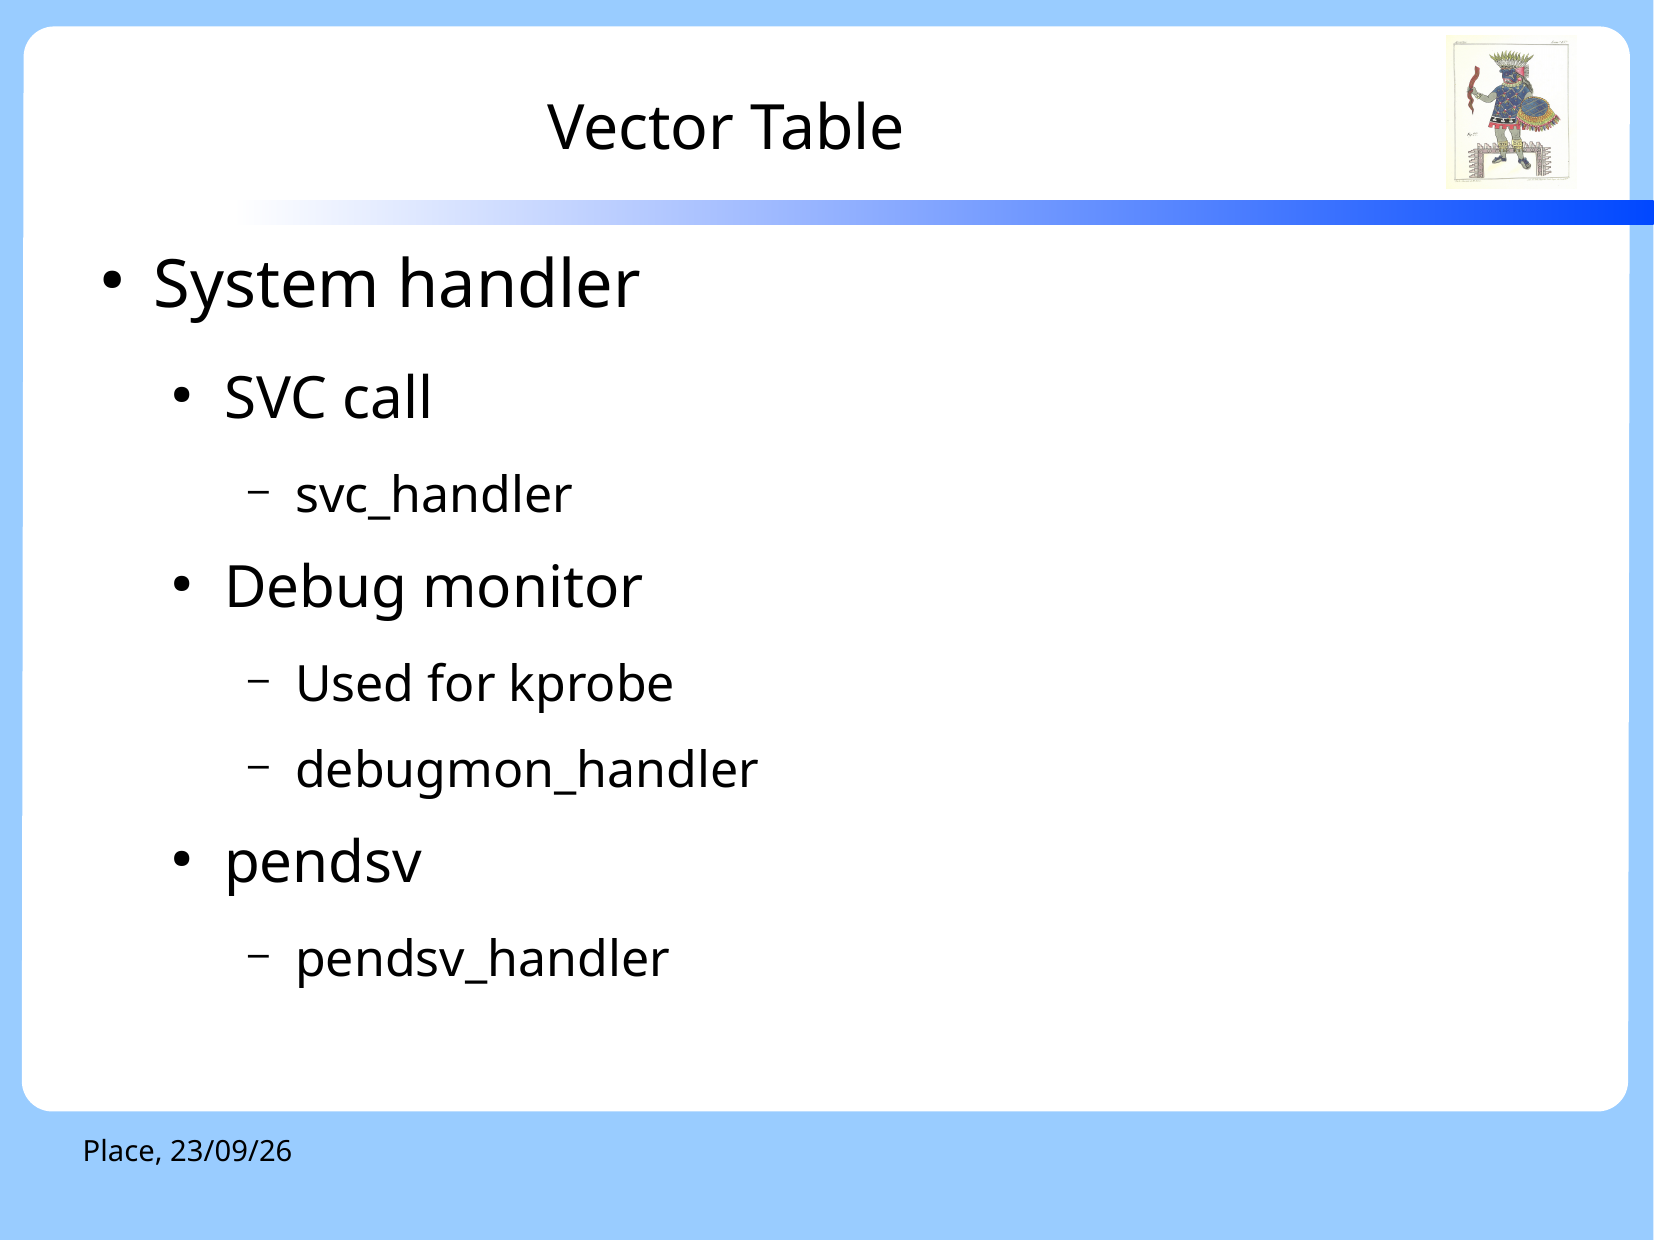

# Vector Table
System handler
SVC call
svc_handler
Debug monitor
Used for kprobe
debugmon_handler
pendsv
pendsv_handler